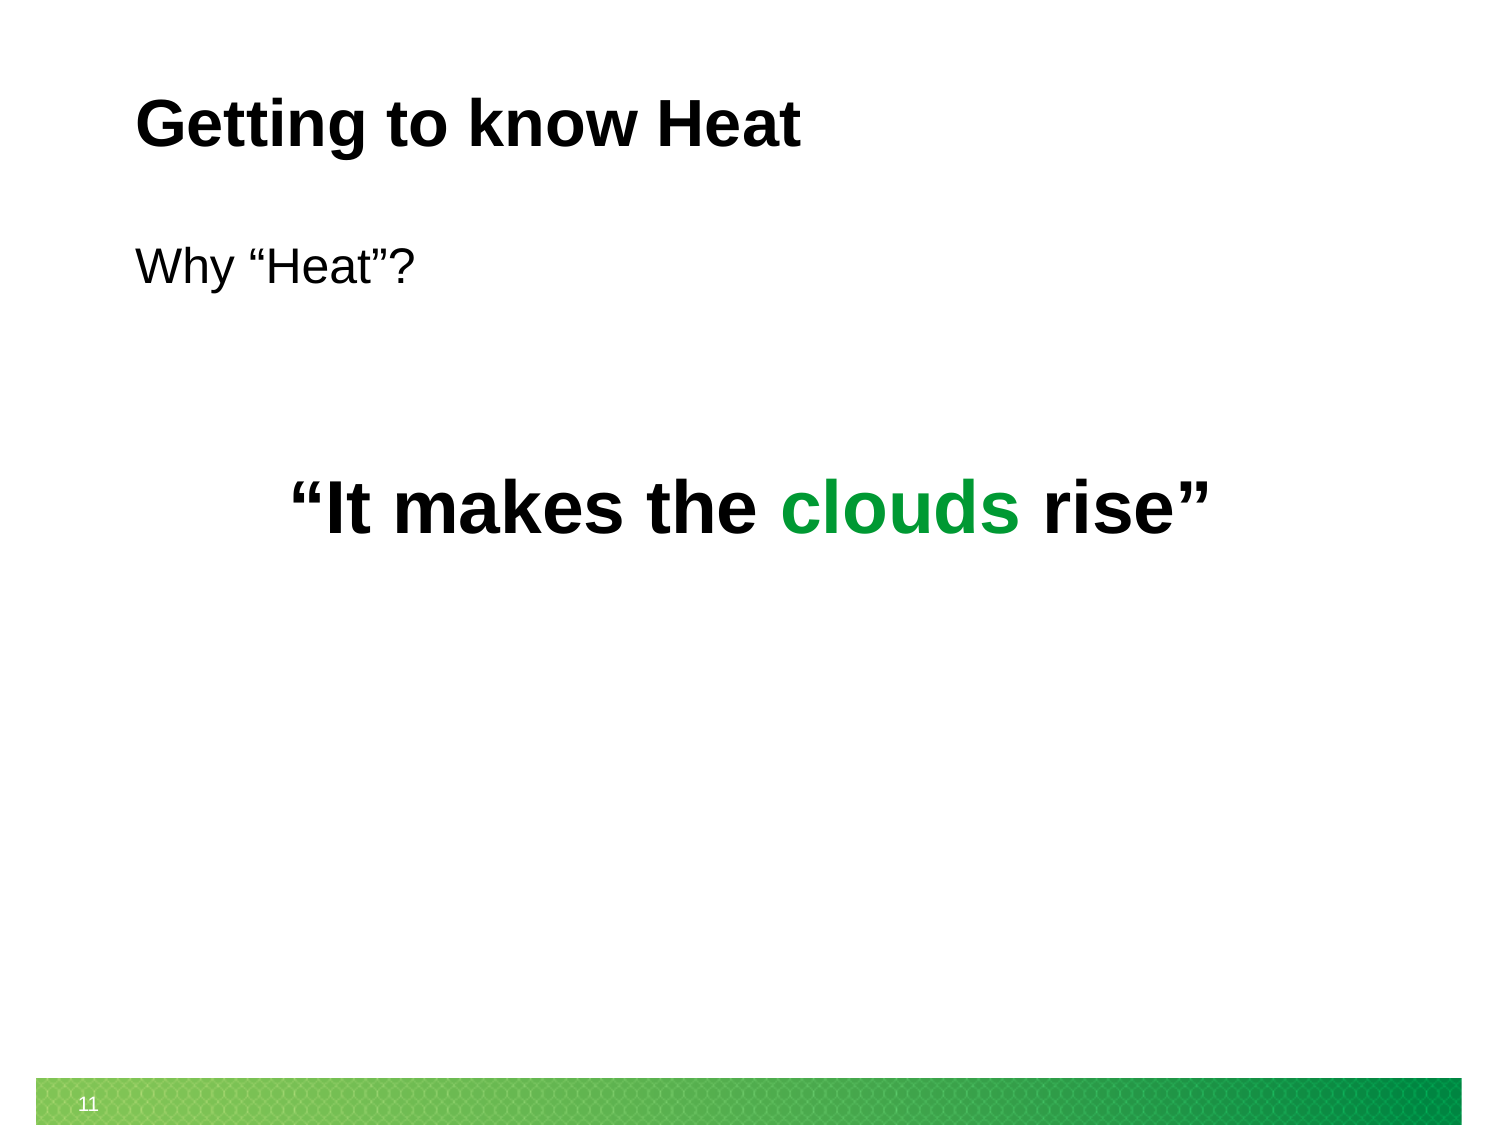

# Getting to know Heat
Why “Heat”?
“It makes the clouds rise”